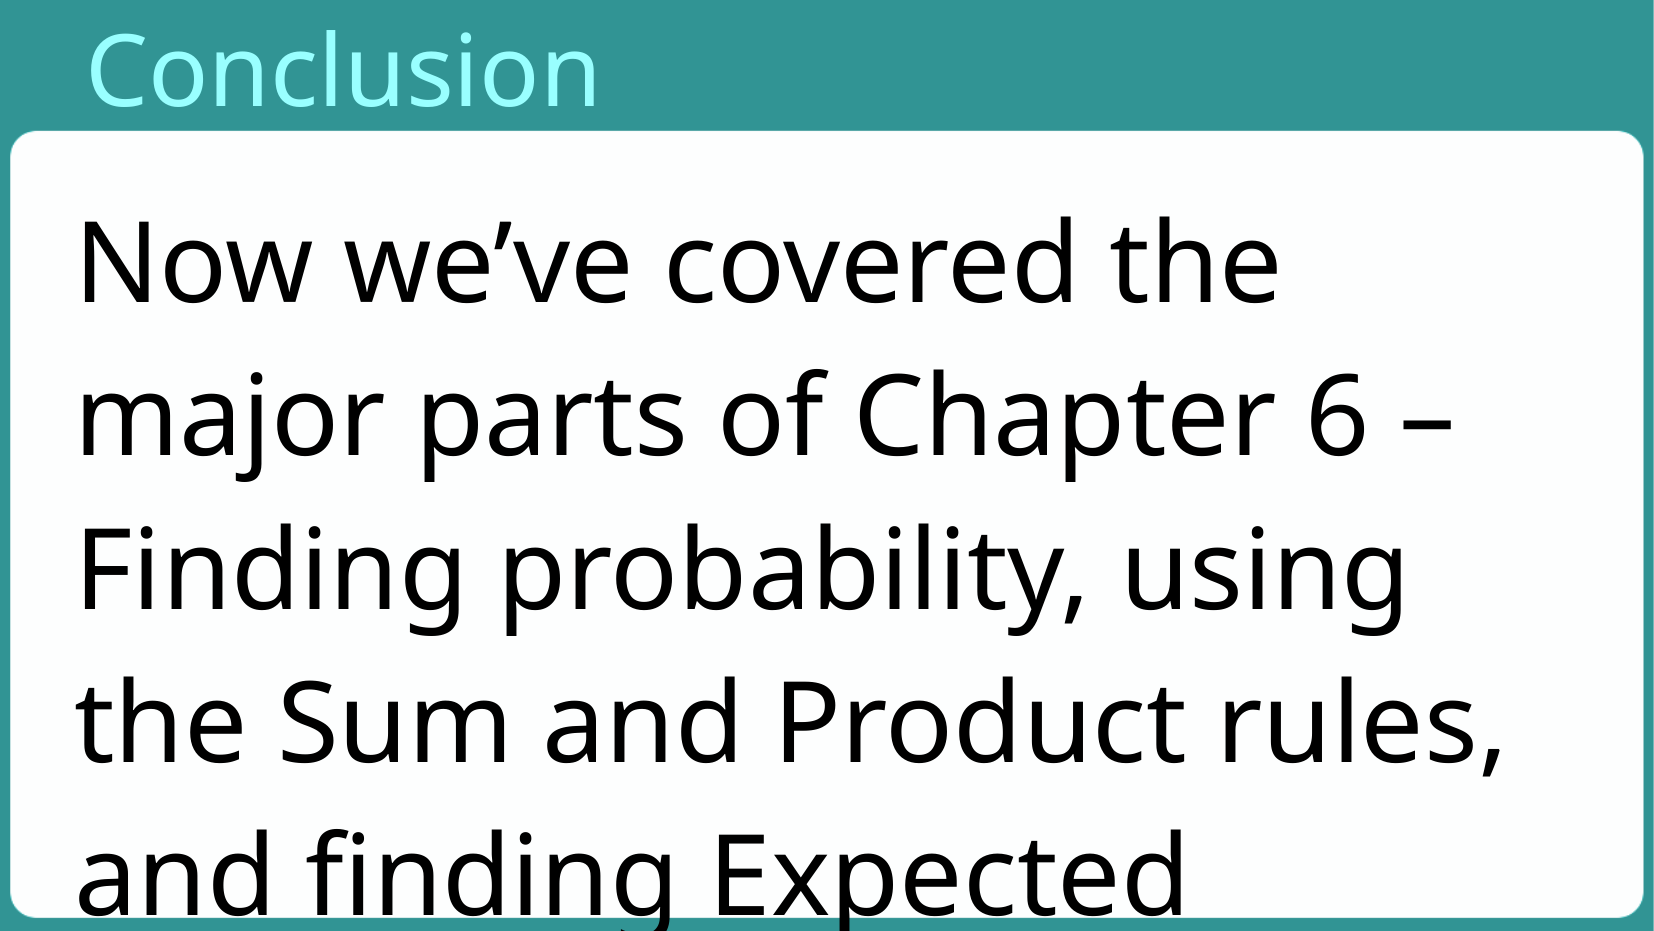

# Conclusion
Now we’ve covered the major parts of Chapter 6 – Finding probability, using the Sum and Product rules, and finding Expected Values.